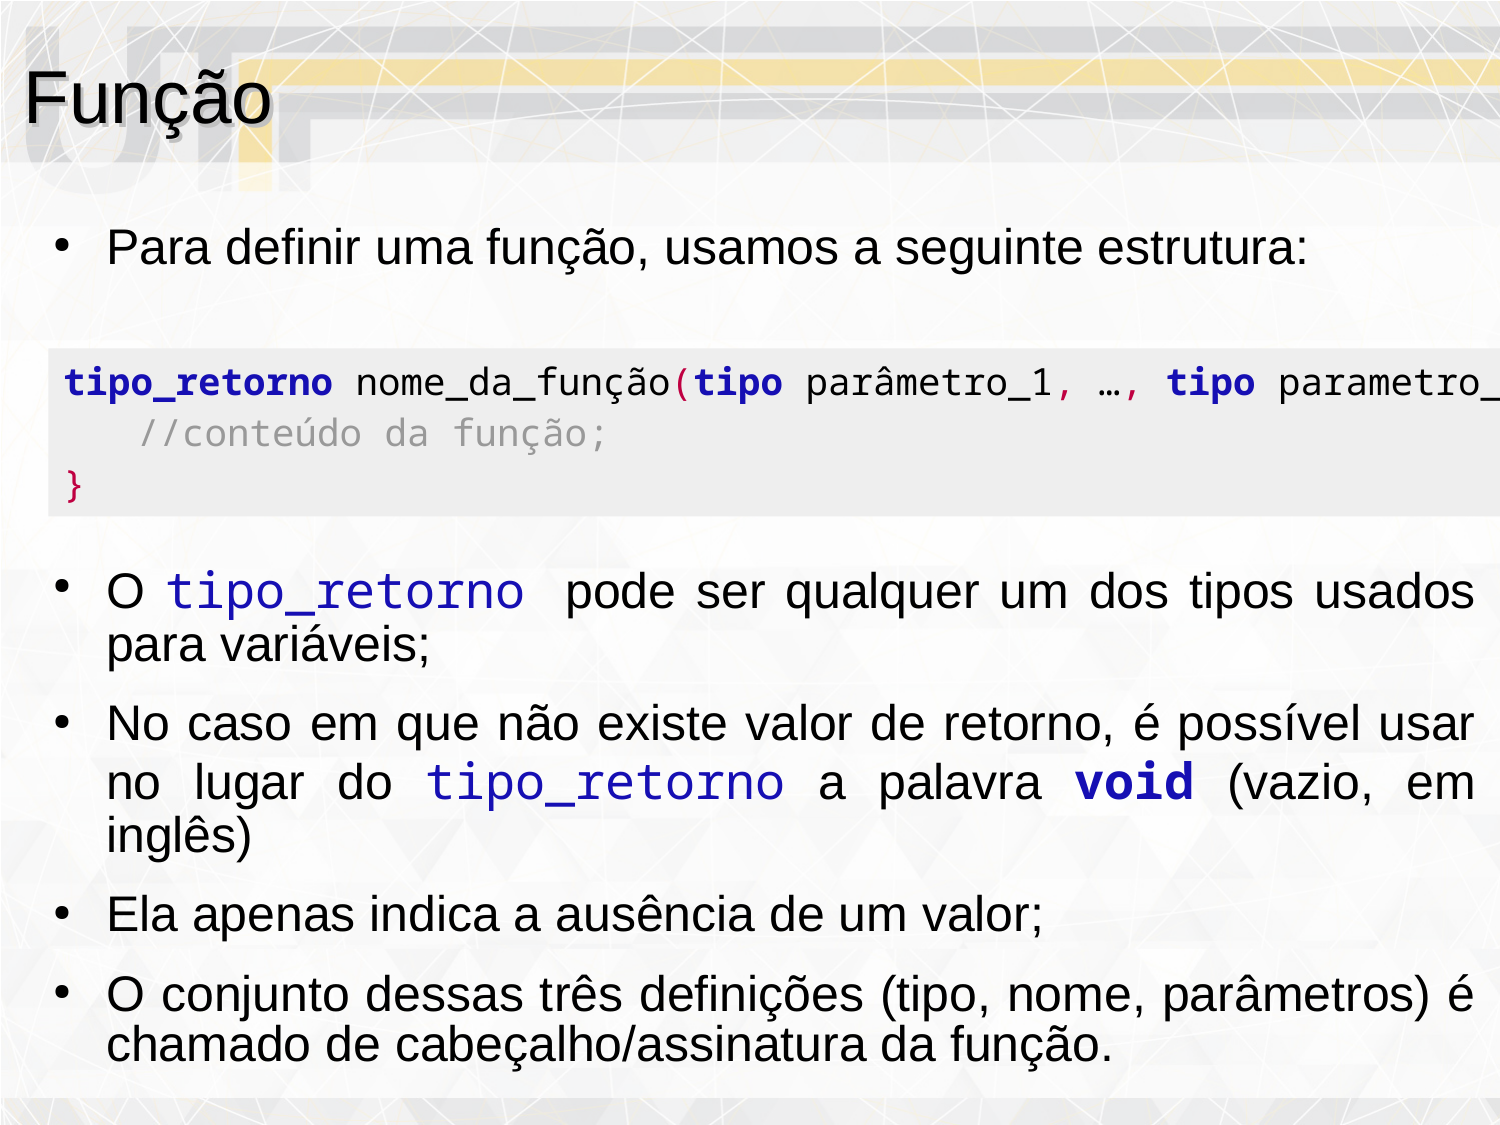

# Função
Para definir uma função, usamos a seguinte estrutura:
O tipo_retorno pode ser qualquer um dos tipos usados para variáveis;
No caso em que não existe valor de retorno, é possível usar no lugar do tipo_retorno a palavra void (vazio, em inglês)
Ela apenas indica a ausência de um valor;
O conjunto dessas três definições (tipo, nome, parâmetros) é chamado de cabeçalho/assinatura da função.
tipo_retorno nome_da_função(tipo parâmetro_1, …, tipo parametro_n){
	//conteúdo da função;
}